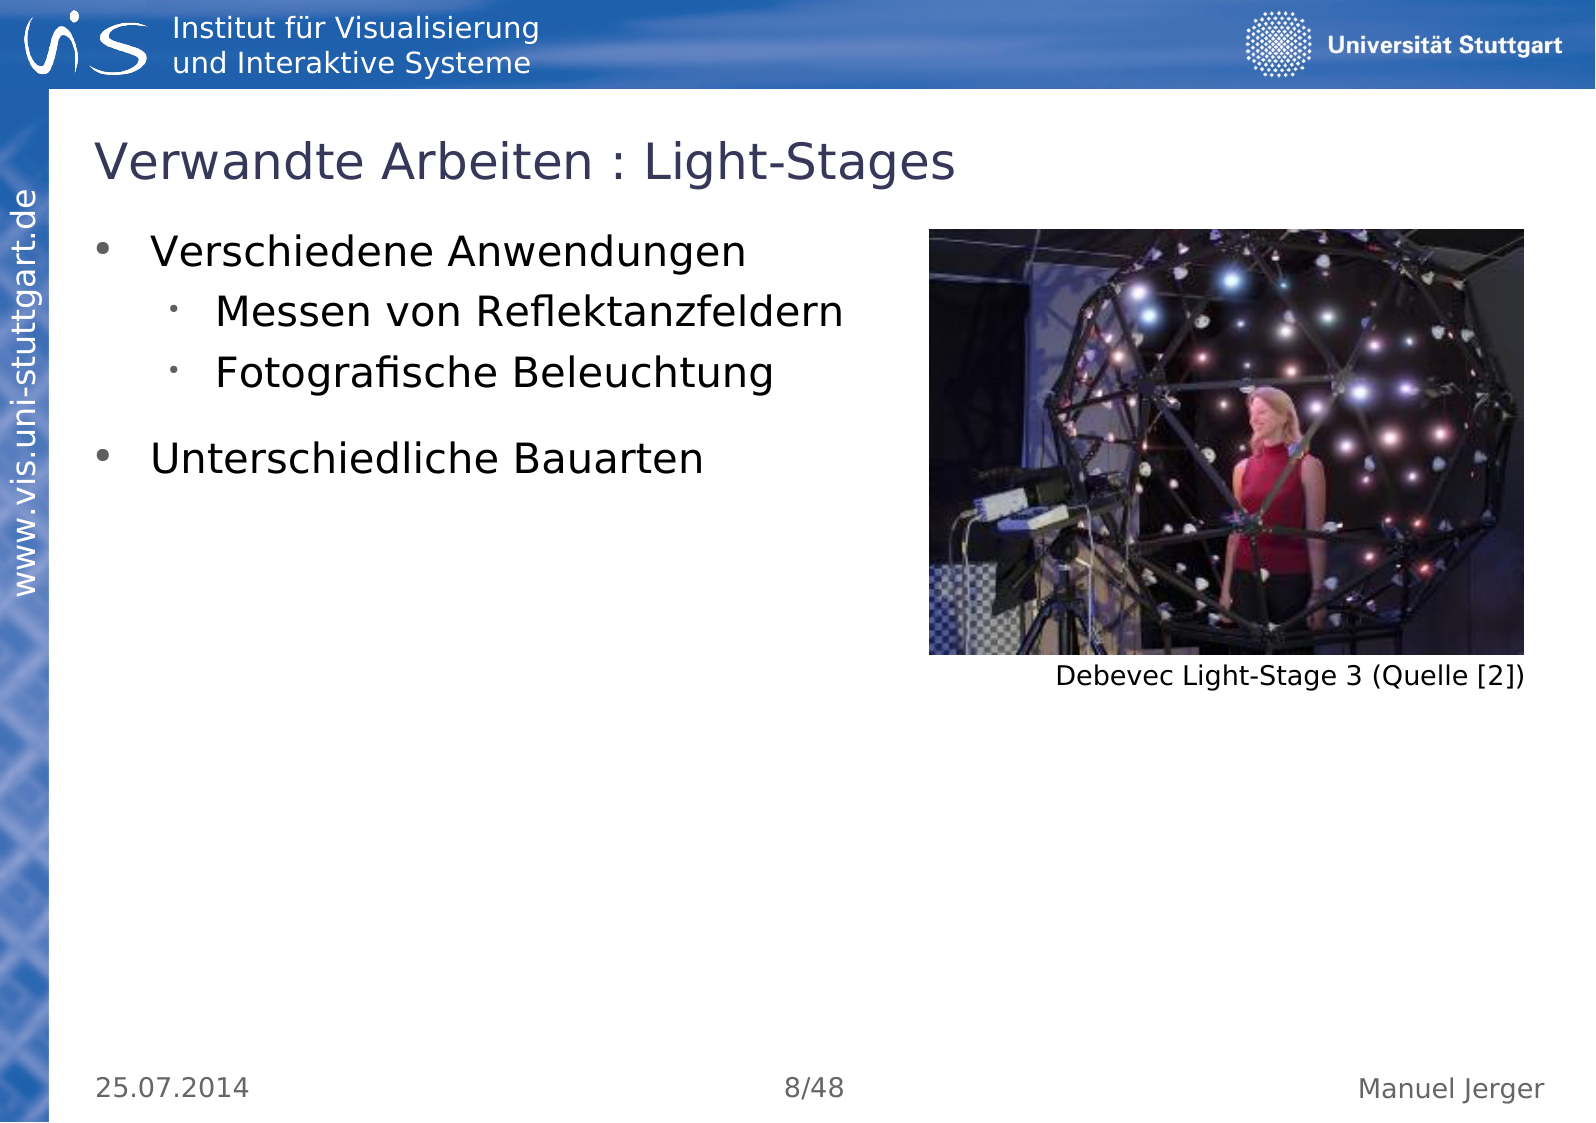

# Verwandte Arbeiten : Light-Stages
Verschiedene Anwendungen
Messen von Reflektanzfeldern
Fotografische Beleuchtung
Unterschiedliche Bauarten
Debevec Light-Stage 3 (Quelle [2])